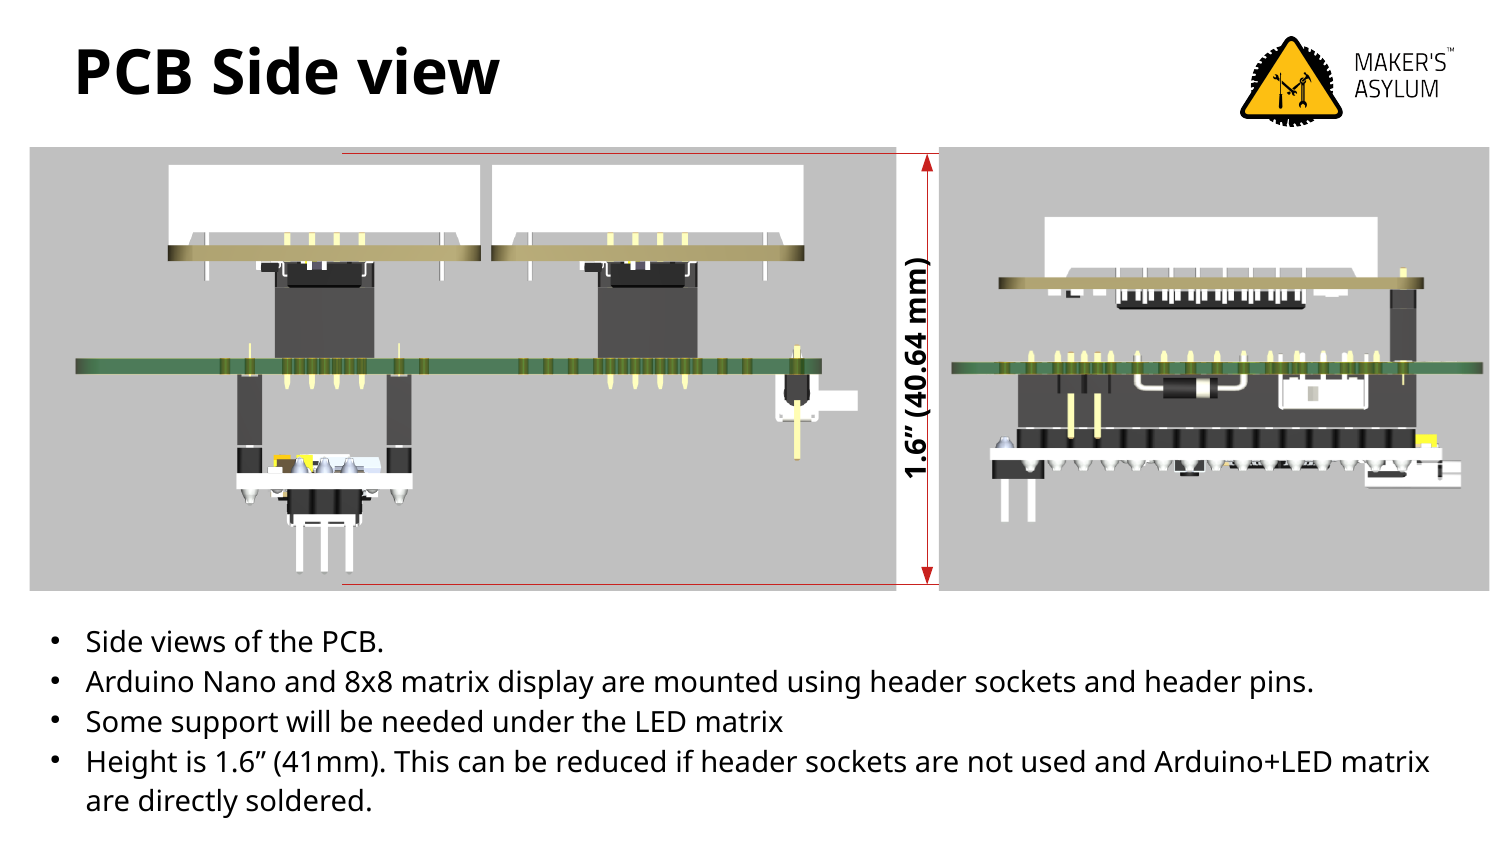

PCB Side view
Side views of the PCB.
Arduino Nano and 8x8 matrix display are mounted using header sockets and header pins.
Some support will be needed under the LED matrix
Height is 1.6” (41mm). This can be reduced if header sockets are not used and Arduino+LED matrix are directly soldered.